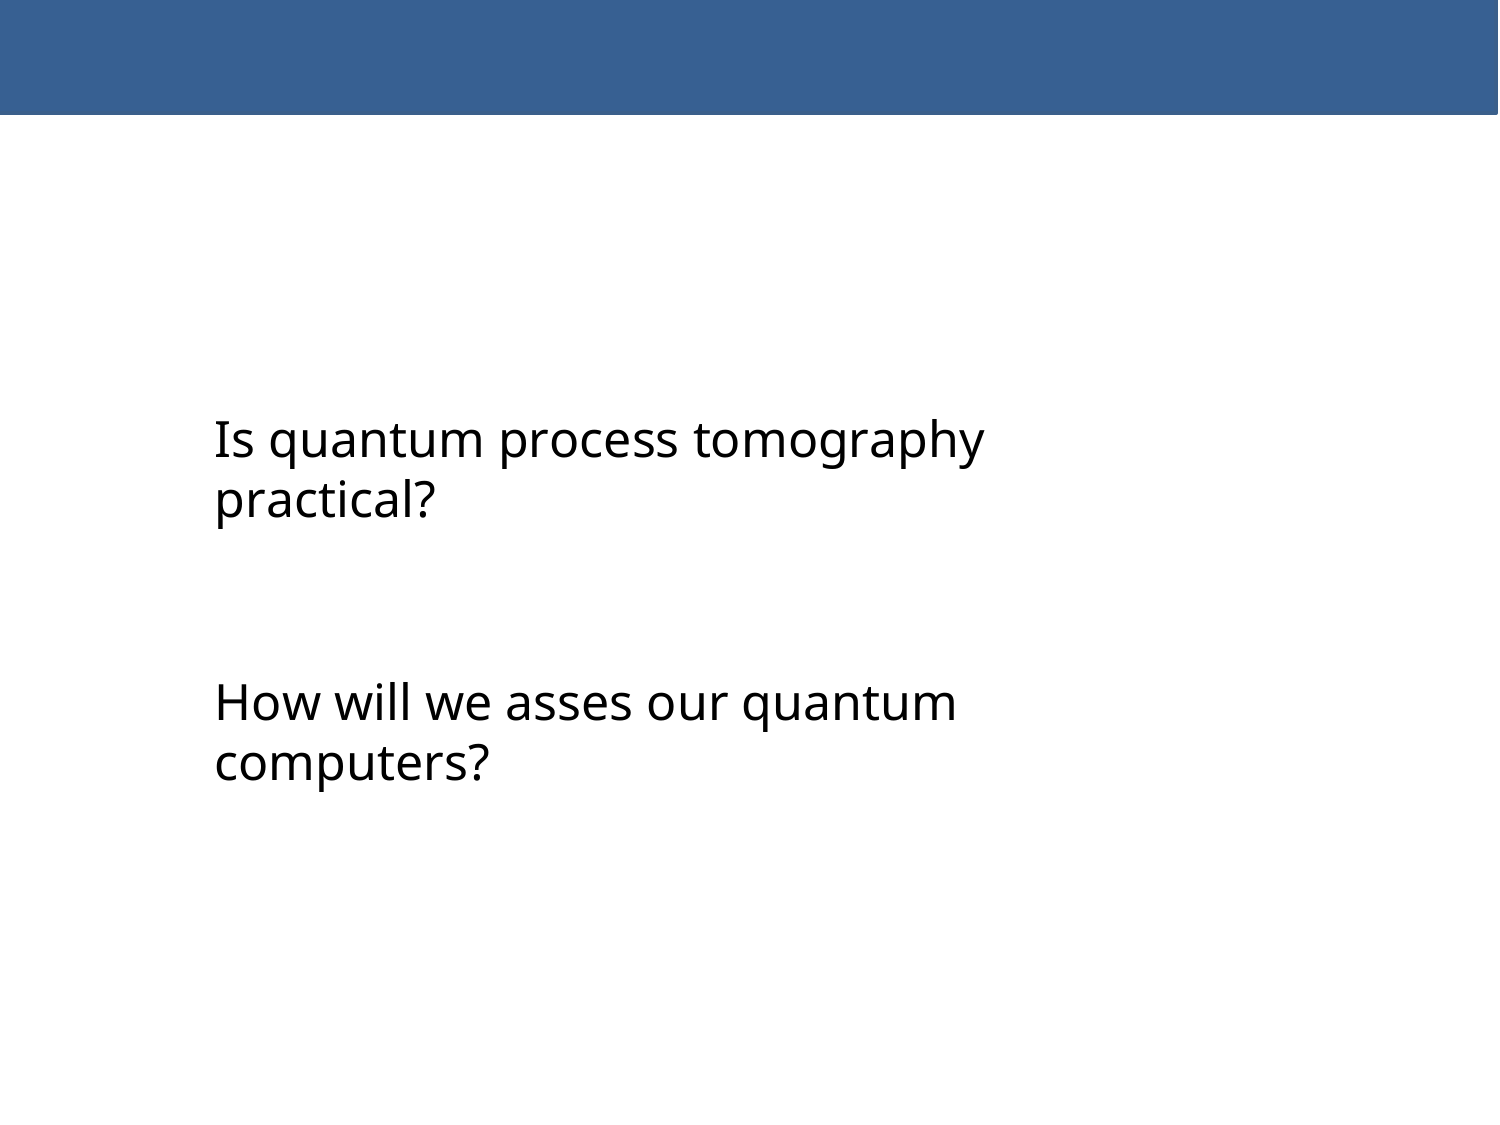

Is quantum process tomography practical?
How will we asses our quantum computers?